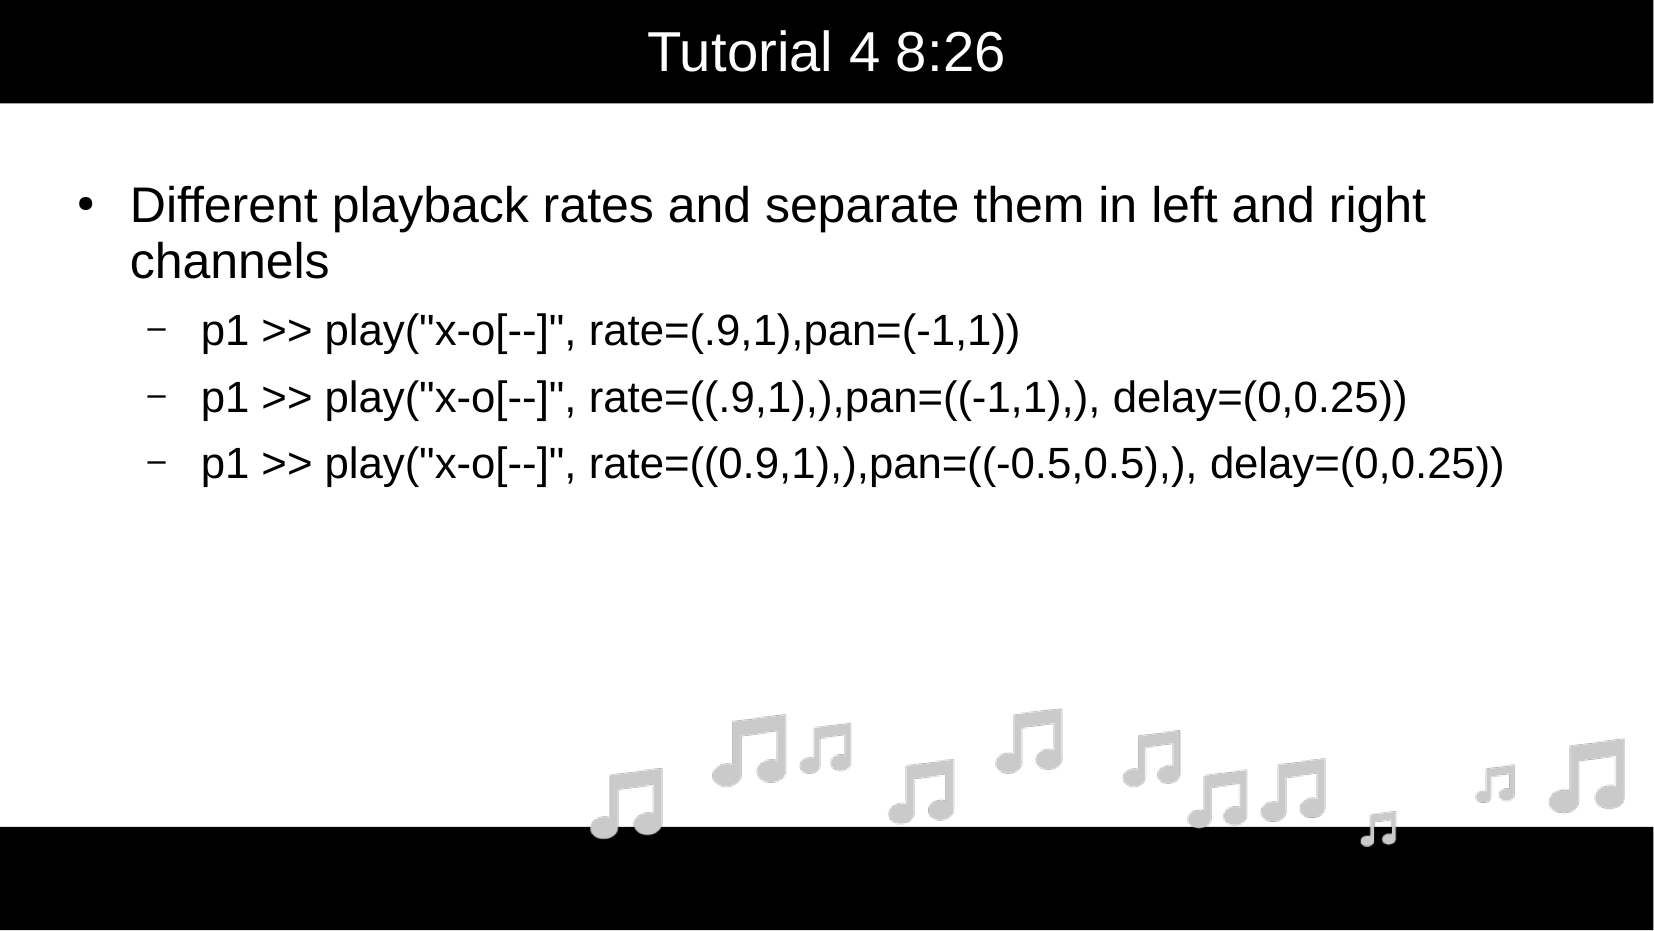

# Tutorial 4 8:26
Different playback rates and separate them in left and right channels
p1 >> play("x-o[--]", rate=(.9,1),pan=(-1,1))
p1 >> play("x-o[--]", rate=((.9,1),),pan=((-1,1),), delay=(0,0.25))
p1 >> play("x-o[--]", rate=((0.9,1),),pan=((-0.5,0.5),), delay=(0,0.25))